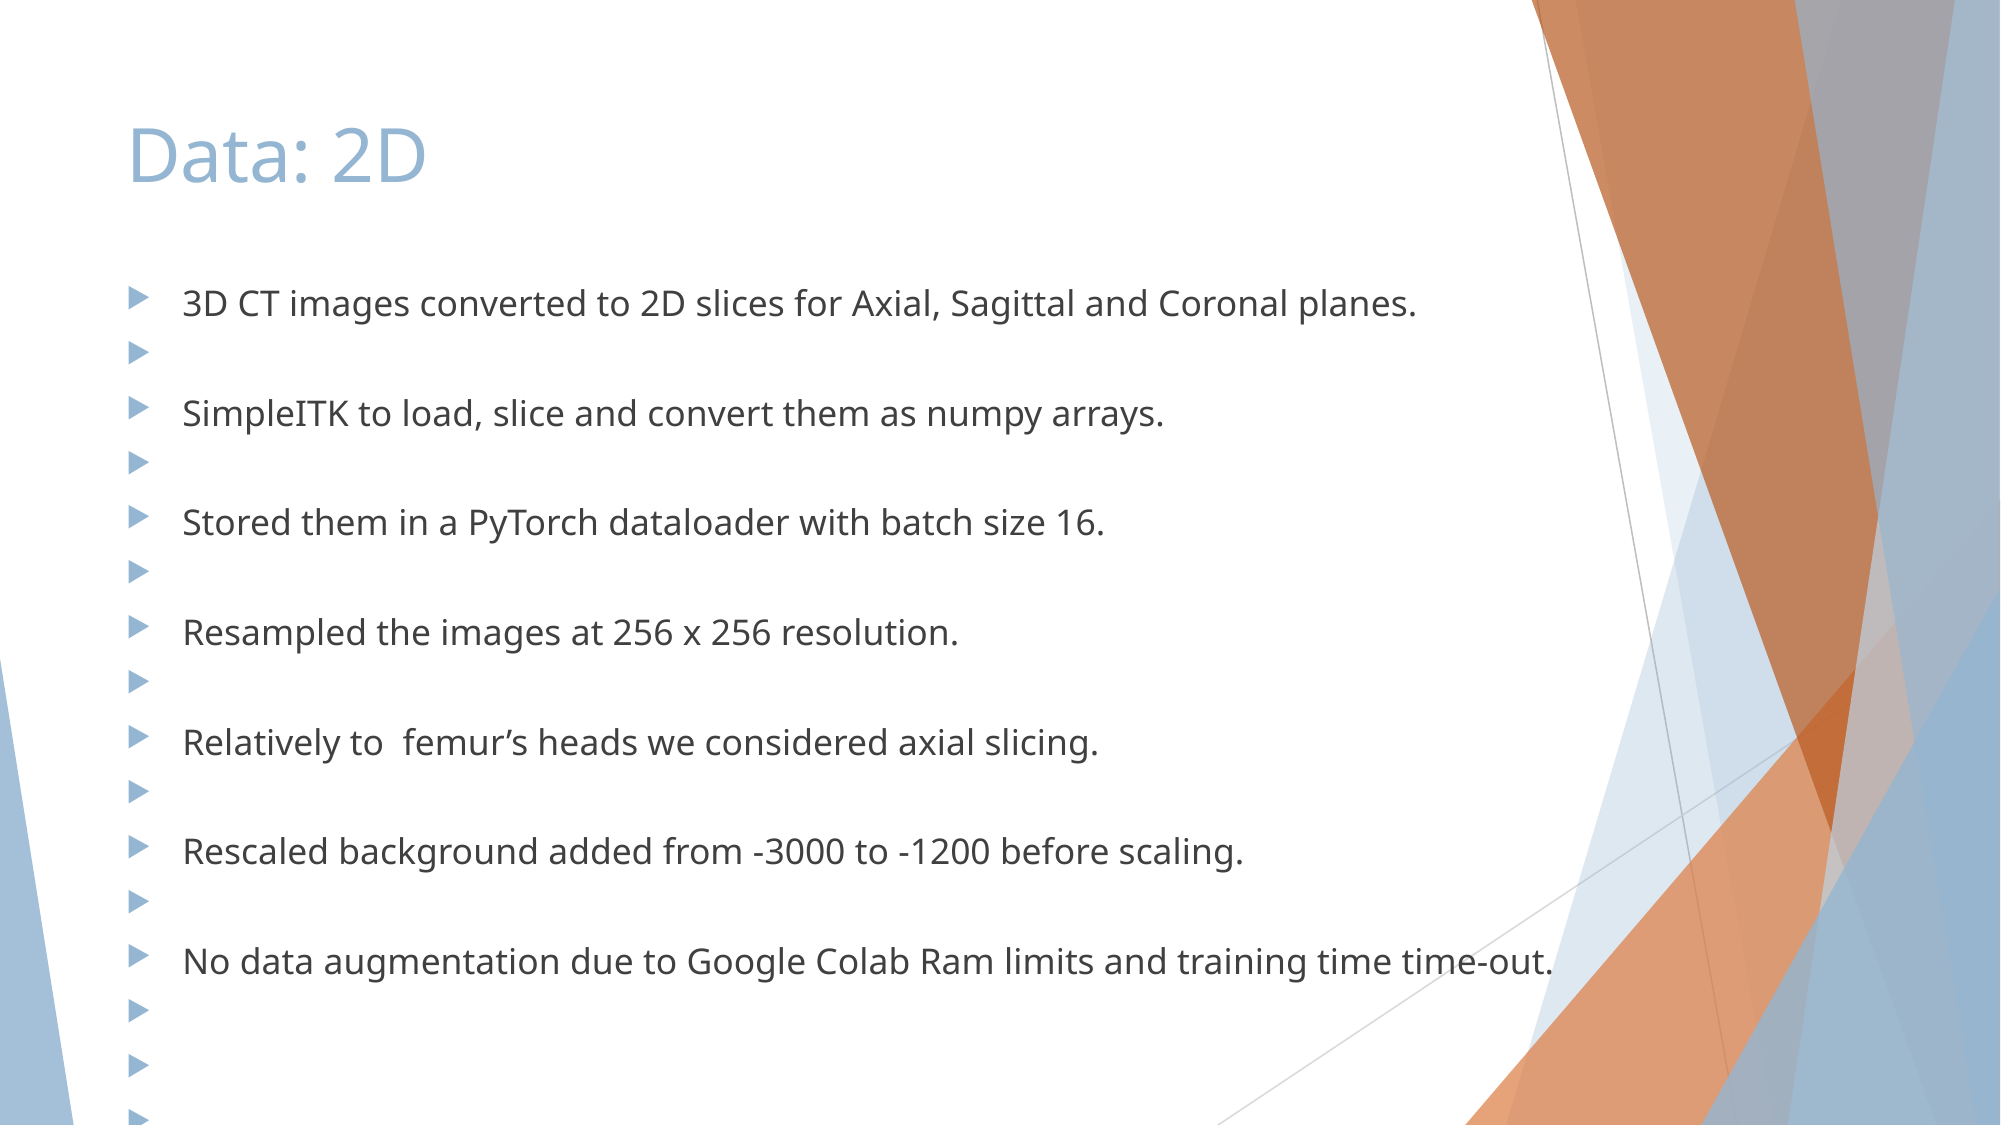

# Data: 2D
3D CT images converted to 2D slices for Axial, Sagittal and Coronal planes.
SimpleITK to load, slice and convert them as numpy arrays.
Stored them in a PyTorch dataloader with batch size 16.
Resampled the images at 256 x 256 resolution.
Relatively to femur’s heads we considered axial slicing.
Rescaled background added from -3000 to -1200 before scaling.
No data augmentation due to Google Colab Ram limits and training time time-out.